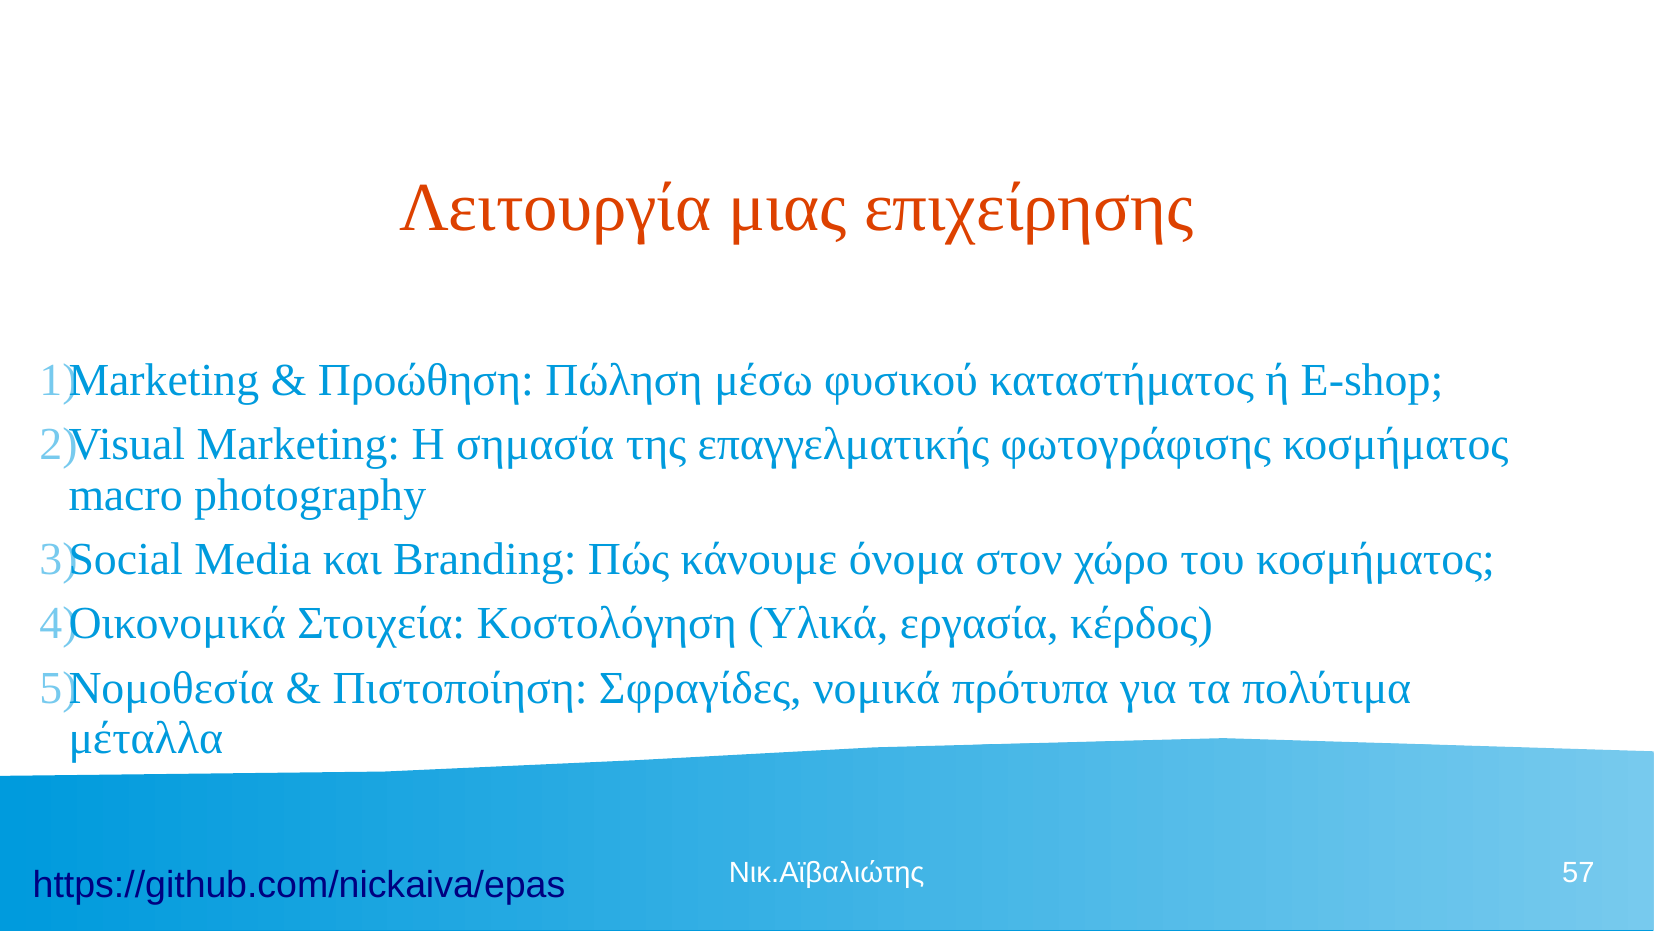

# Λειτουργία μιας επιχείρησης
Marketing & Προώθηση: Πώληση μέσω φυσικού καταστήματος ή E-shop;
Visual Marketing: Η σημασία της επαγγελματικής φωτογράφισης κοσμήματος macro photography
Social Media και Branding: Πώς κάνουμε όνομα στον χώρο του κοσμήματος;
Οικονομικά Στοιχεία: Κοστολόγηση (Υλικά, εργασία, κέρδος)
Νομοθεσία & Πιστοποίηση: Σφραγίδες, νομικά πρότυπα για τα πολύτιμα μέταλλα
Νικ.Αϊβαλιώτης
57